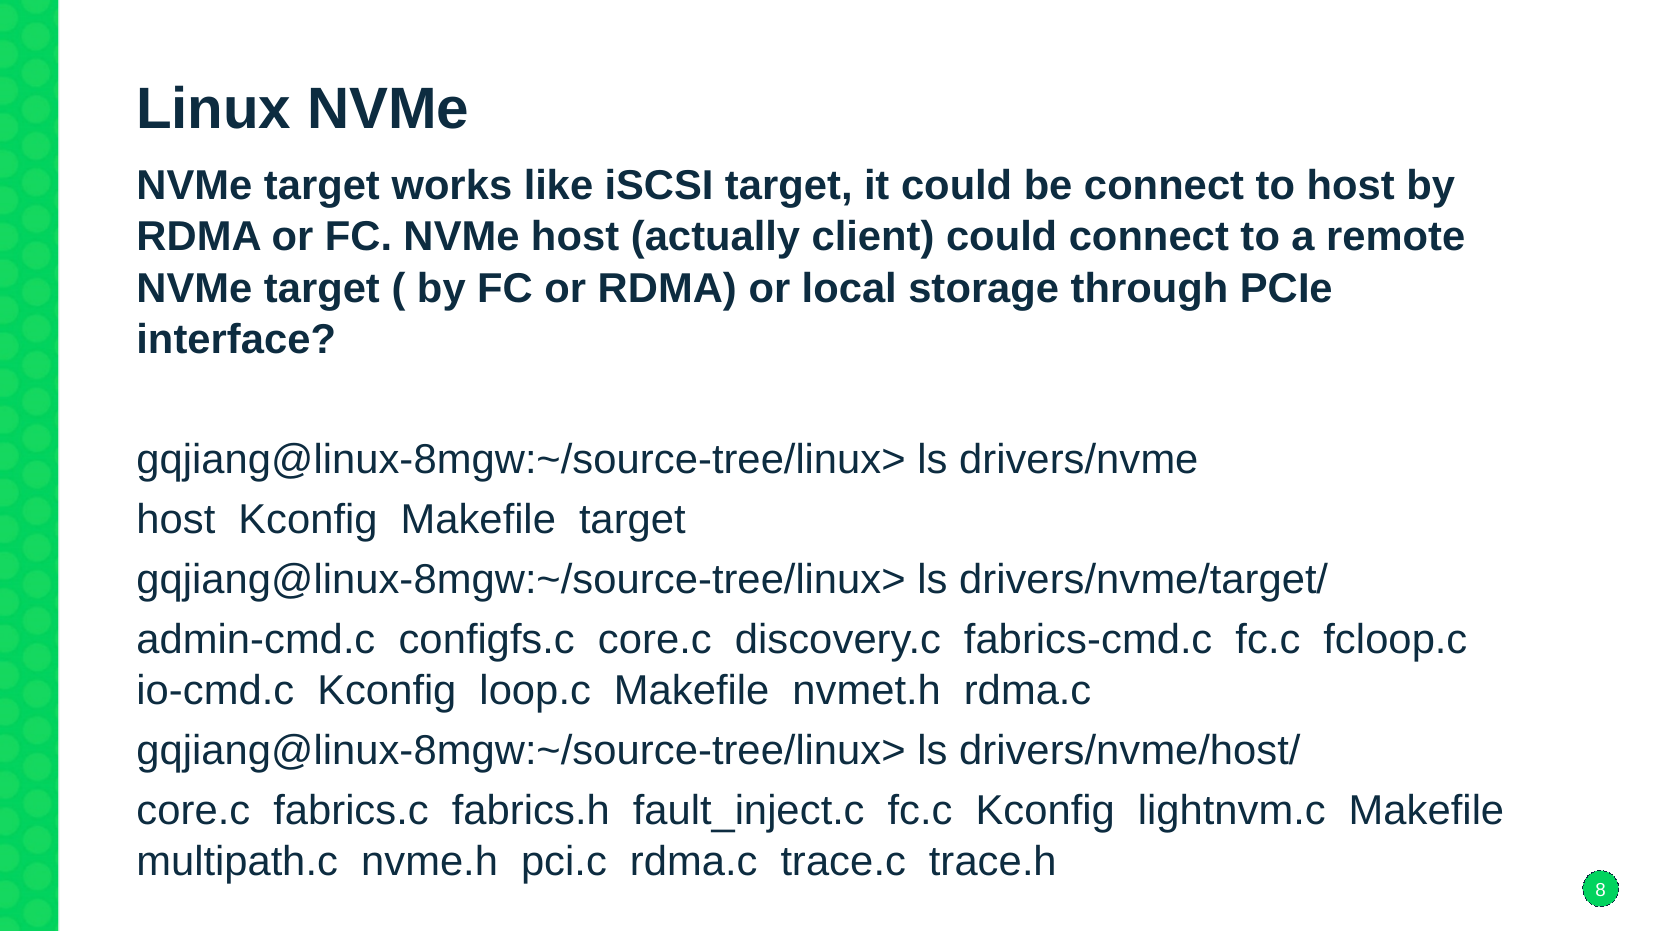

# Linux NVMe
NVMe target works like iSCSI target, it could be connect to host by RDMA or FC. NVMe host (actually client) could connect to a remote NVMe target ( by FC or RDMA) or local storage through PCIe interface?
gqjiang@linux-8mgw:~/source-tree/linux> ls drivers/nvme
host Kconfig Makefile target
gqjiang@linux-8mgw:~/source-tree/linux> ls drivers/nvme/target/
admin-cmd.c configfs.c core.c discovery.c fabrics-cmd.c fc.c fcloop.c io-cmd.c Kconfig loop.c Makefile nvmet.h rdma.c
gqjiang@linux-8mgw:~/source-tree/linux> ls drivers/nvme/host/
core.c fabrics.c fabrics.h fault_inject.c fc.c Kconfig lightnvm.c Makefile multipath.c nvme.h pci.c rdma.c trace.c trace.h
8